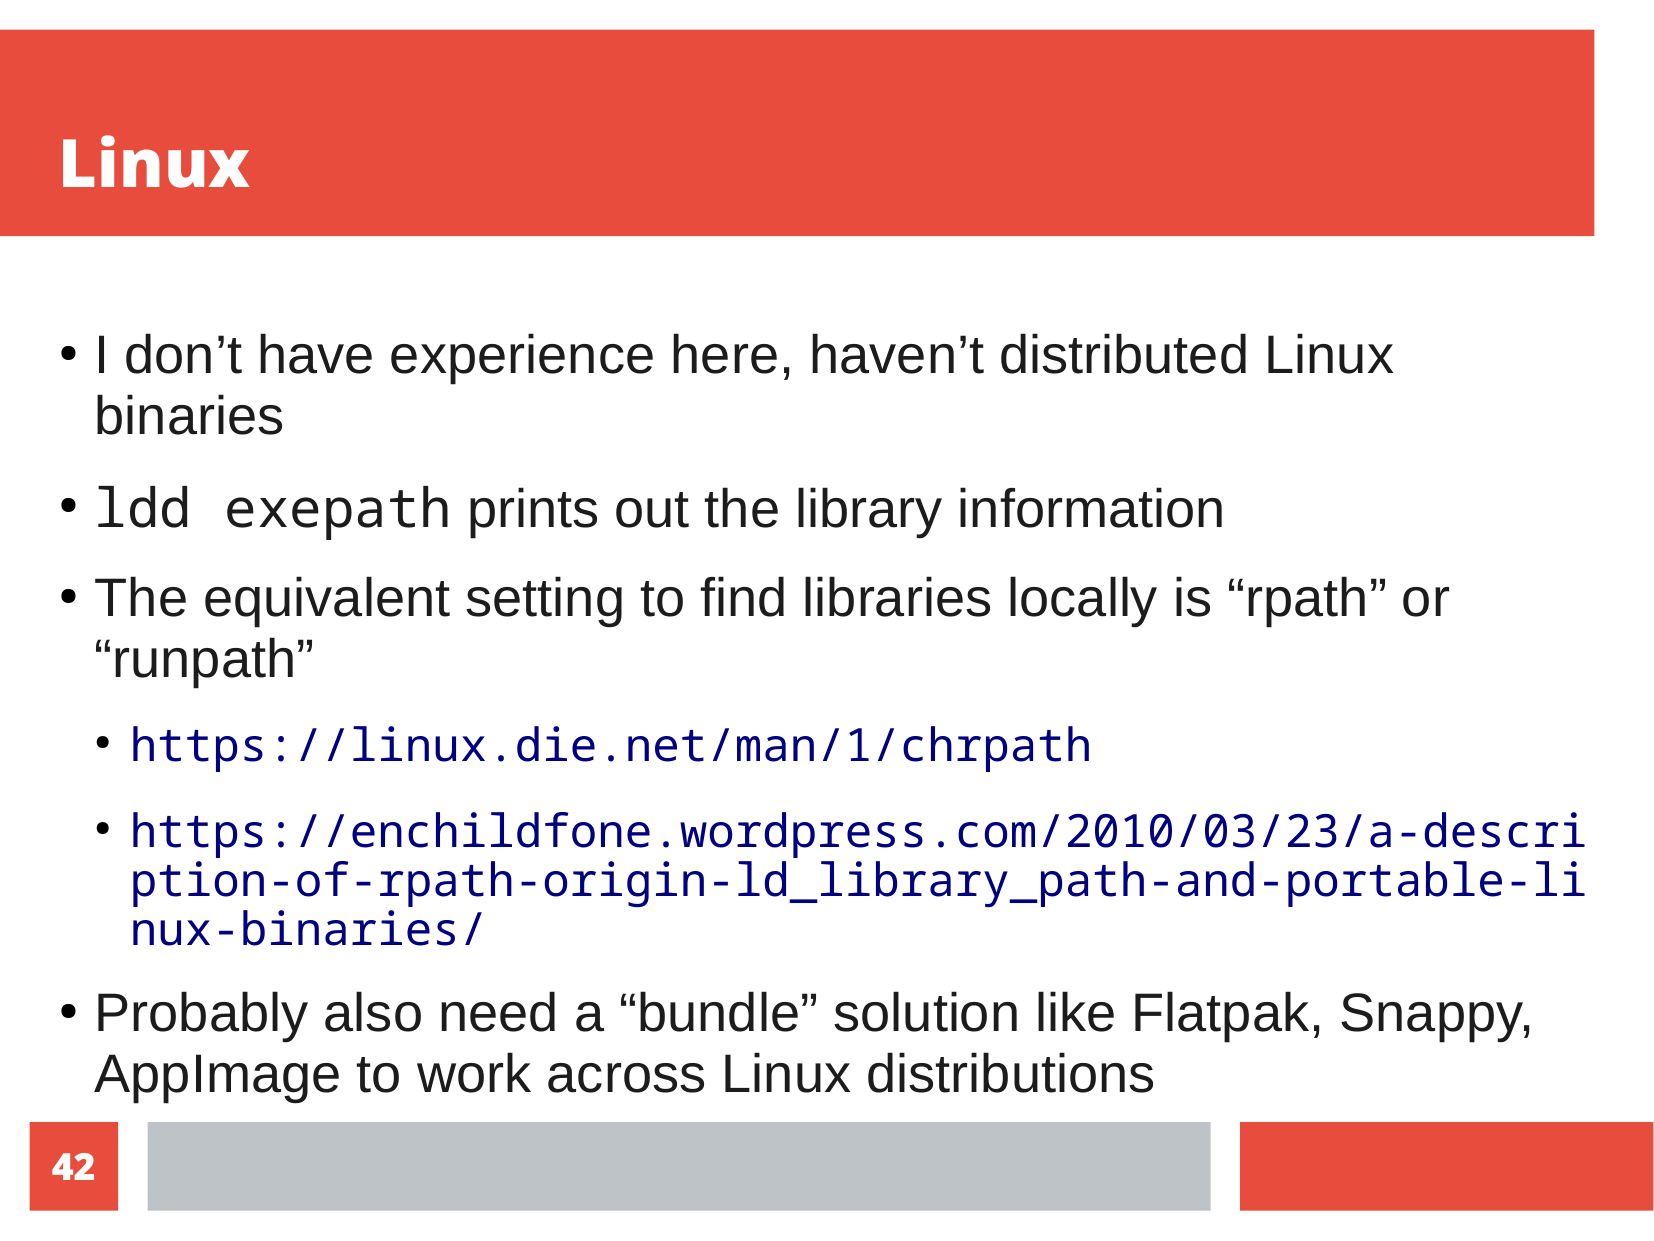

# Linux
I don’t have experience here, haven’t distributed Linux binaries
ldd exepath prints out the library information
The equivalent setting to find libraries locally is “rpath” or “runpath”
https://linux.die.net/man/1/chrpath
https://enchildfone.wordpress.com/2010/03/23/a-description-of-rpath-origin-ld_library_path-and-portable-linux-binaries/
Probably also need a “bundle” solution like Flatpak, Snappy, AppImage to work across Linux distributions
42